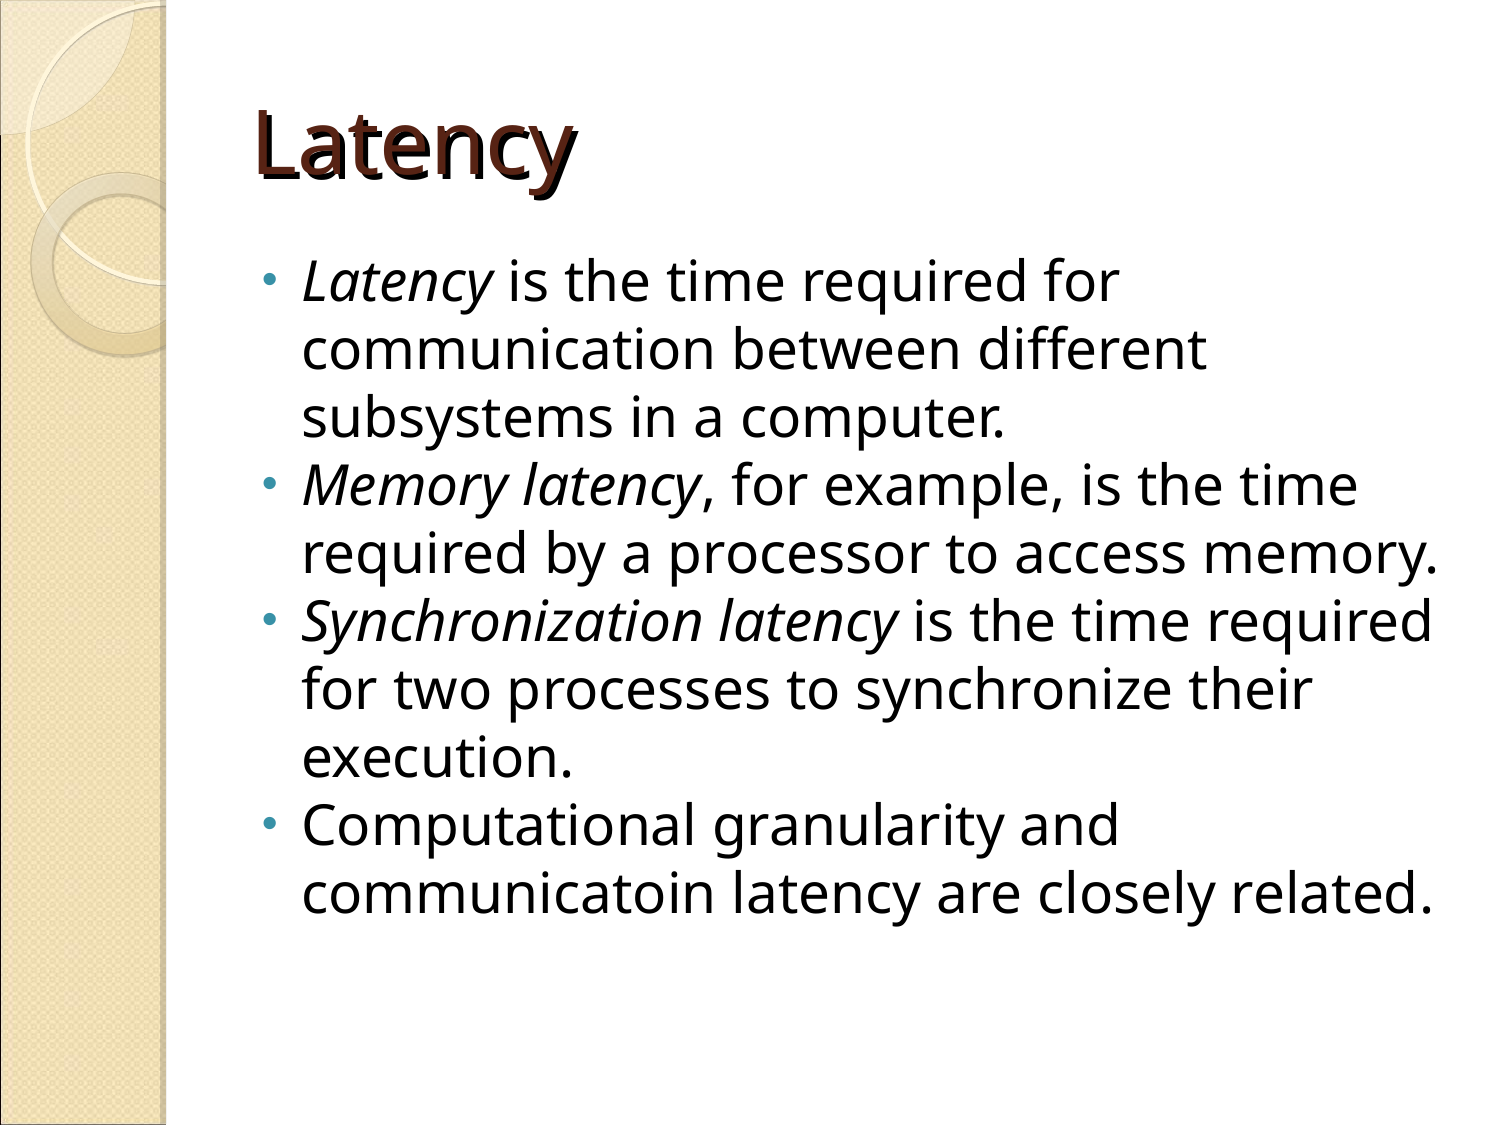

# Latency
Latency is the time required for communication between different subsystems in a computer.
Memory latency, for example, is the time required by a processor to access memory.
Synchronization latency is the time required for two processes to synchronize their execution.
Computational granularity and communicatoin latency are closely related.